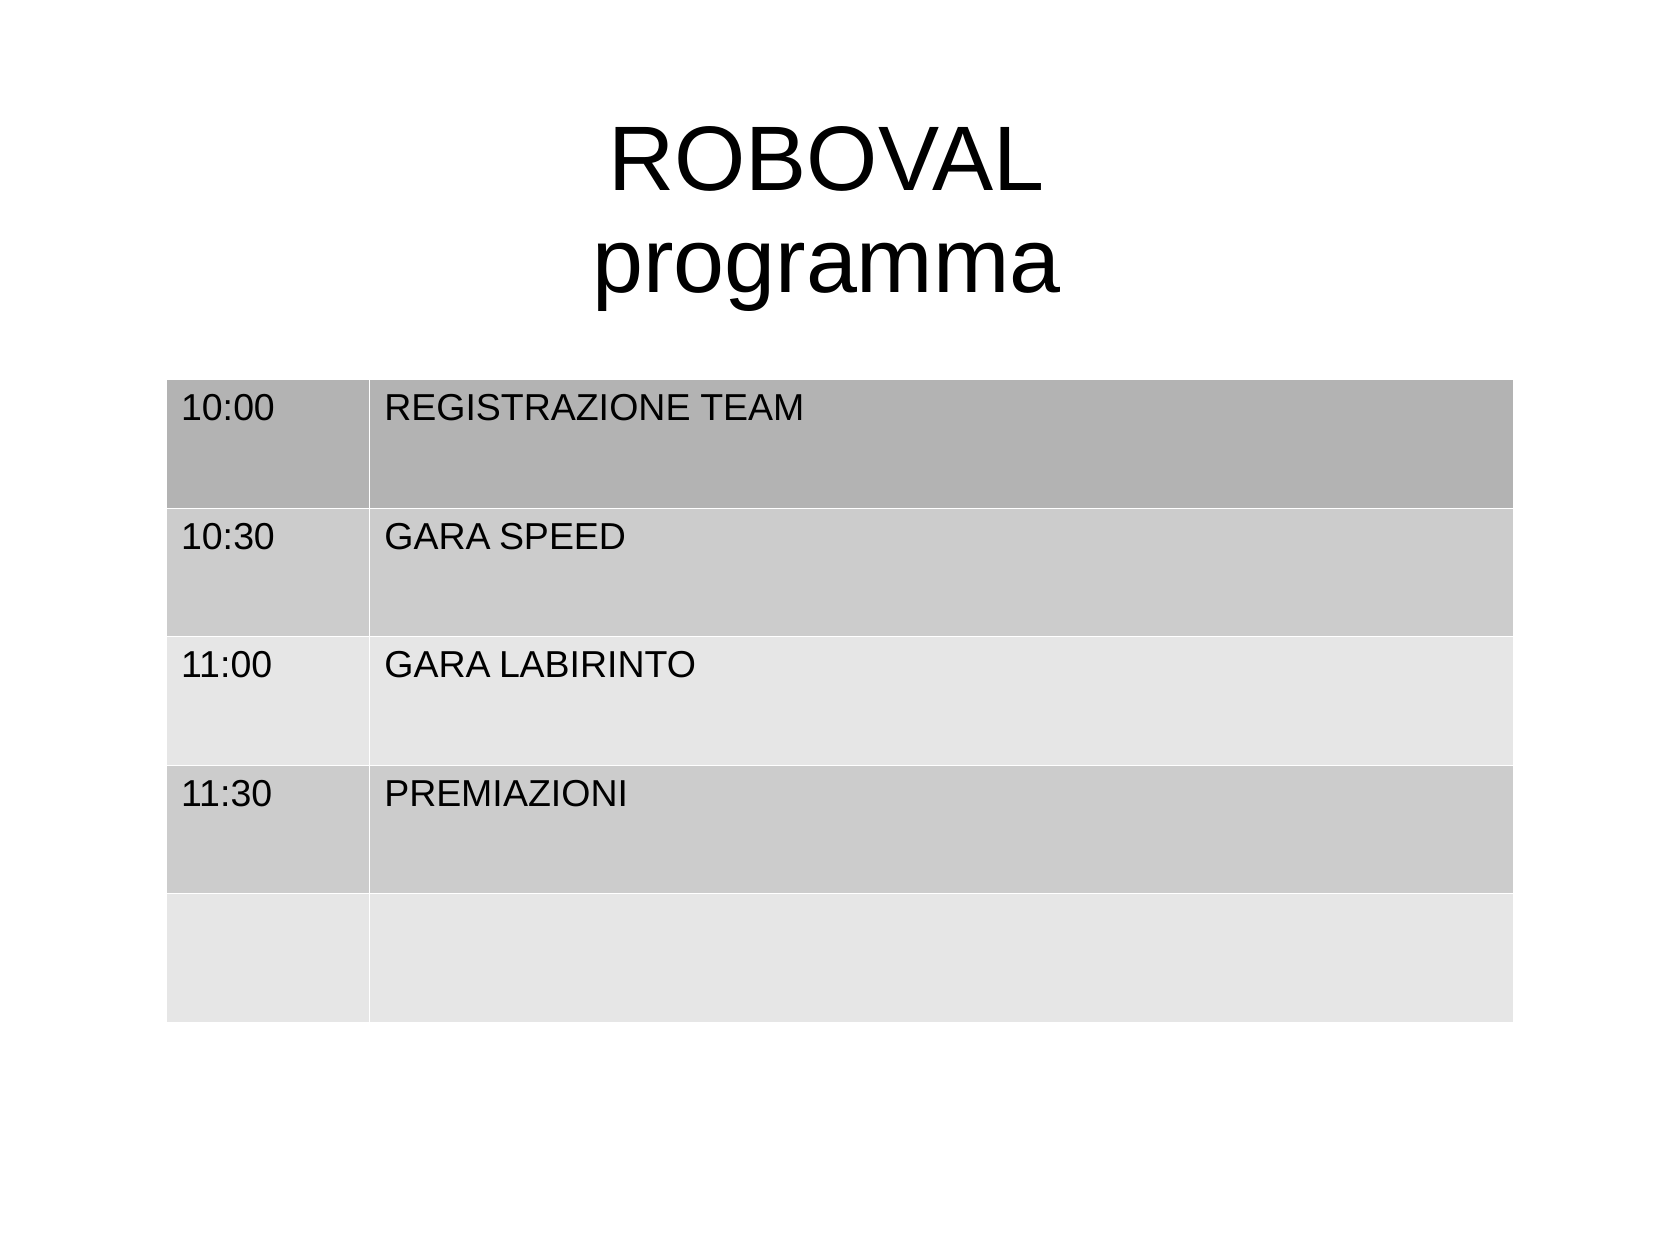

# ROBOVAL programma
| 10:00 | REGISTRAZIONE TEAM |
| --- | --- |
| 10:30 | GARA SPEED |
| 11:00 | GARA LABIRINTO |
| 11:30 | PREMIAZIONI |
| | |